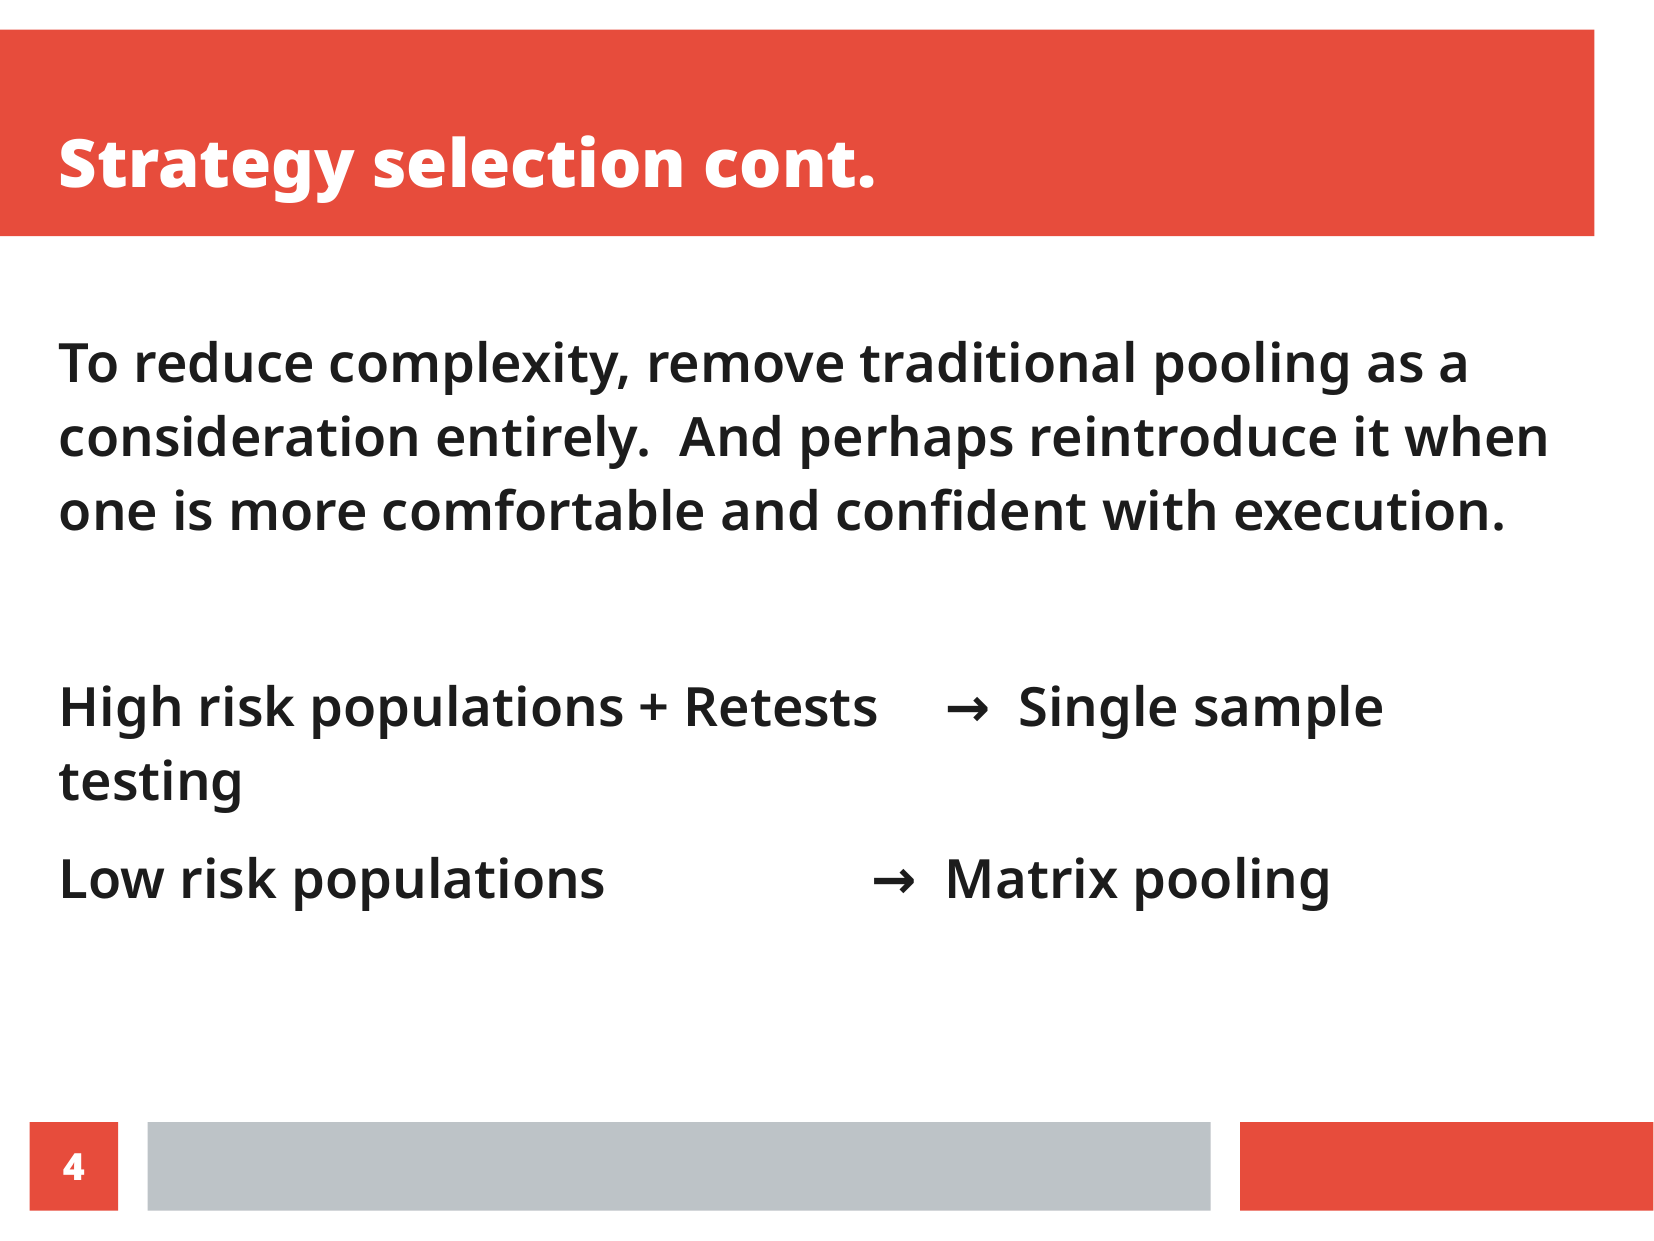

# Strategy selection cont.
To reduce complexity, remove traditional pooling as a consideration entirely. And perhaps reintroduce it when one is more comfortable and confident with execution.
High risk populations + Retests 	→ 	Single sample testing
Low risk populations 				→ 	Matrix pooling
4